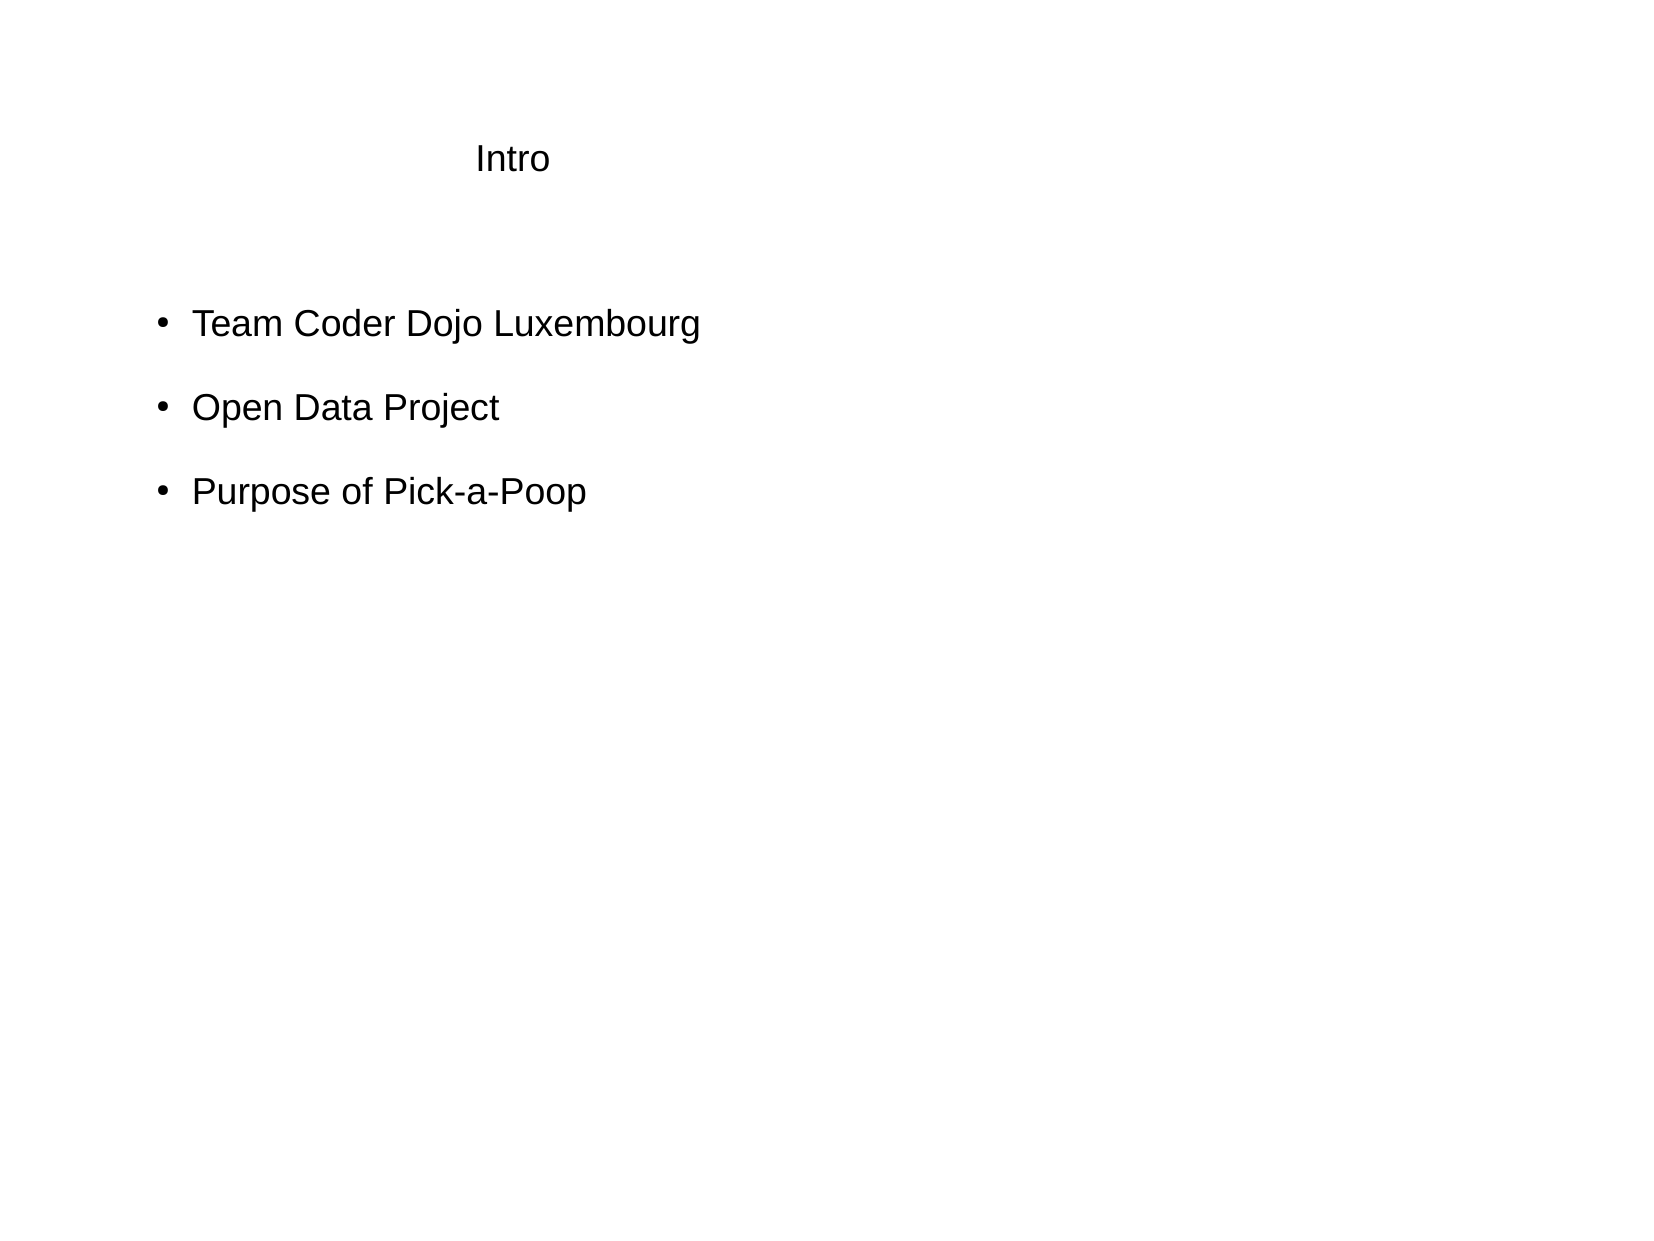

Intro
Team Coder Dojo Luxembourg
Open Data Project
Purpose of Pick-a-Poop